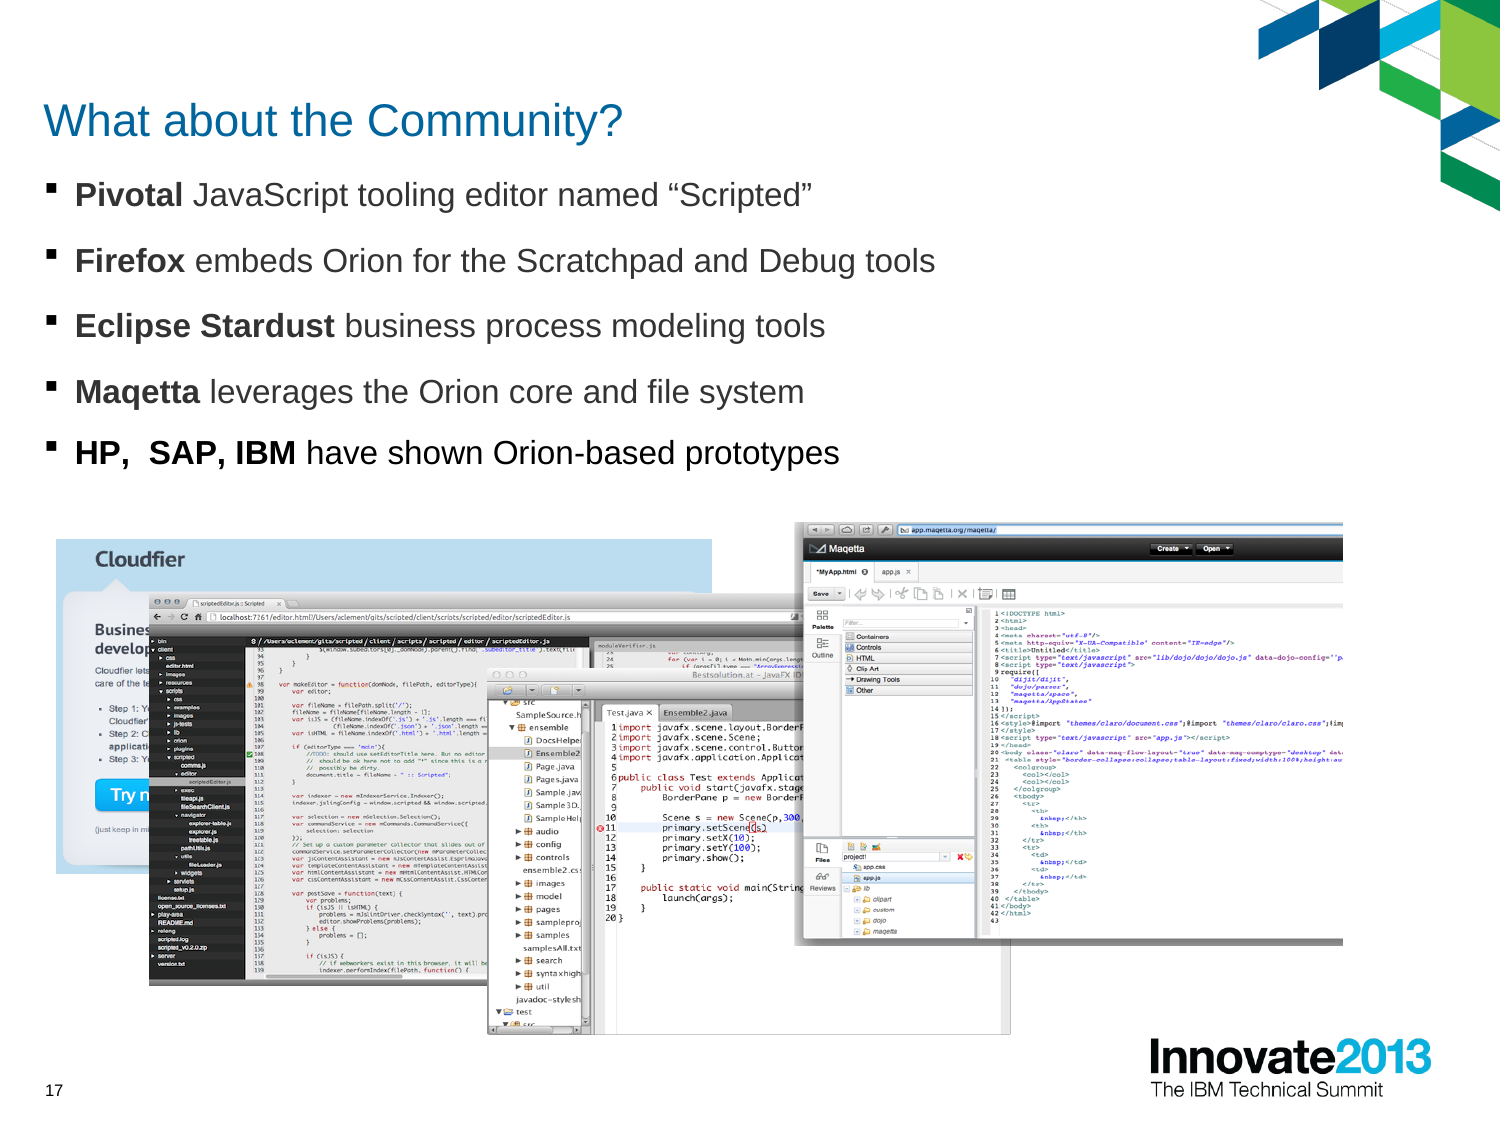

# What about the Community?
Pivotal JavaScript tooling editor named “Scripted”
Firefox embeds Orion for the Scratchpad and Debug tools
Eclipse Stardust business process modeling tools
Maqetta leverages the Orion core and file system
HP, SAP, IBM have shown Orion-based prototypes